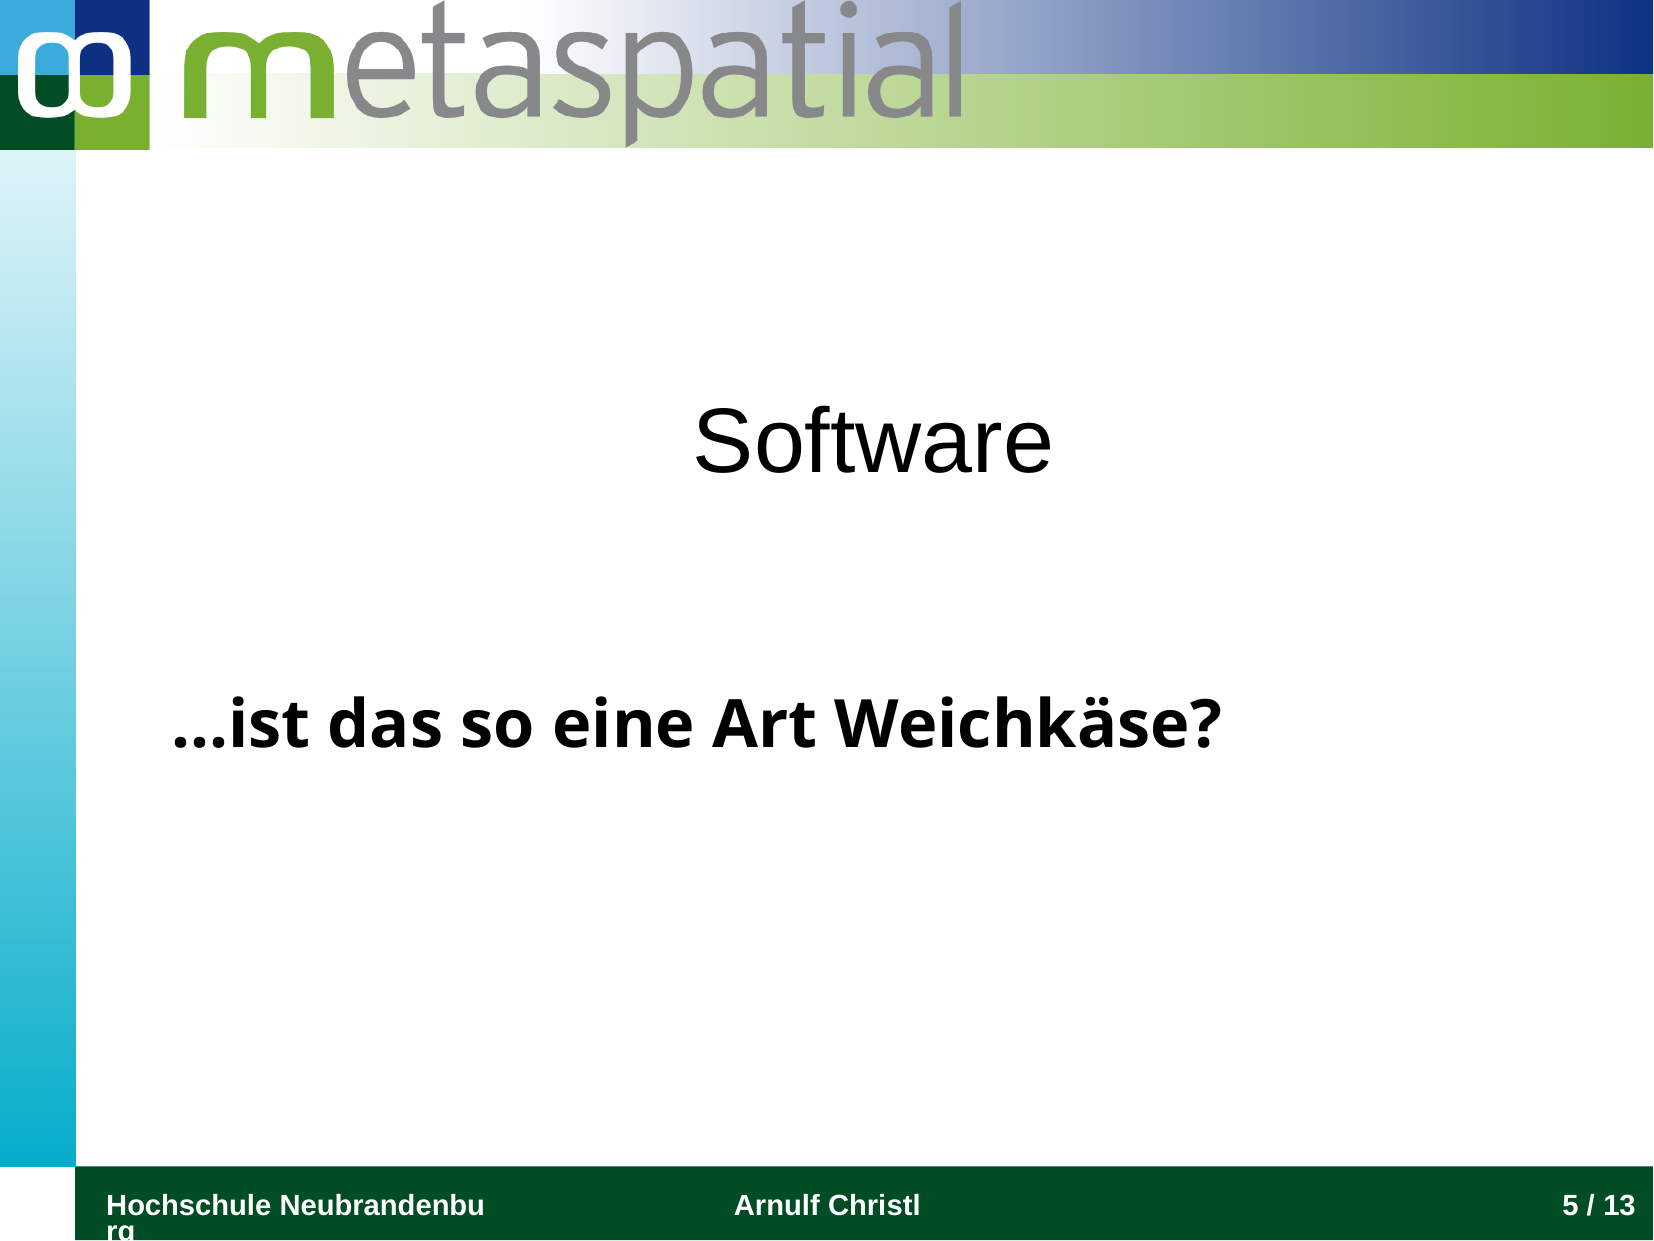

# Software
...ist das so eine Art Weichkäse?
Hochschule Neubrandenburg
Arnulf Christl
5